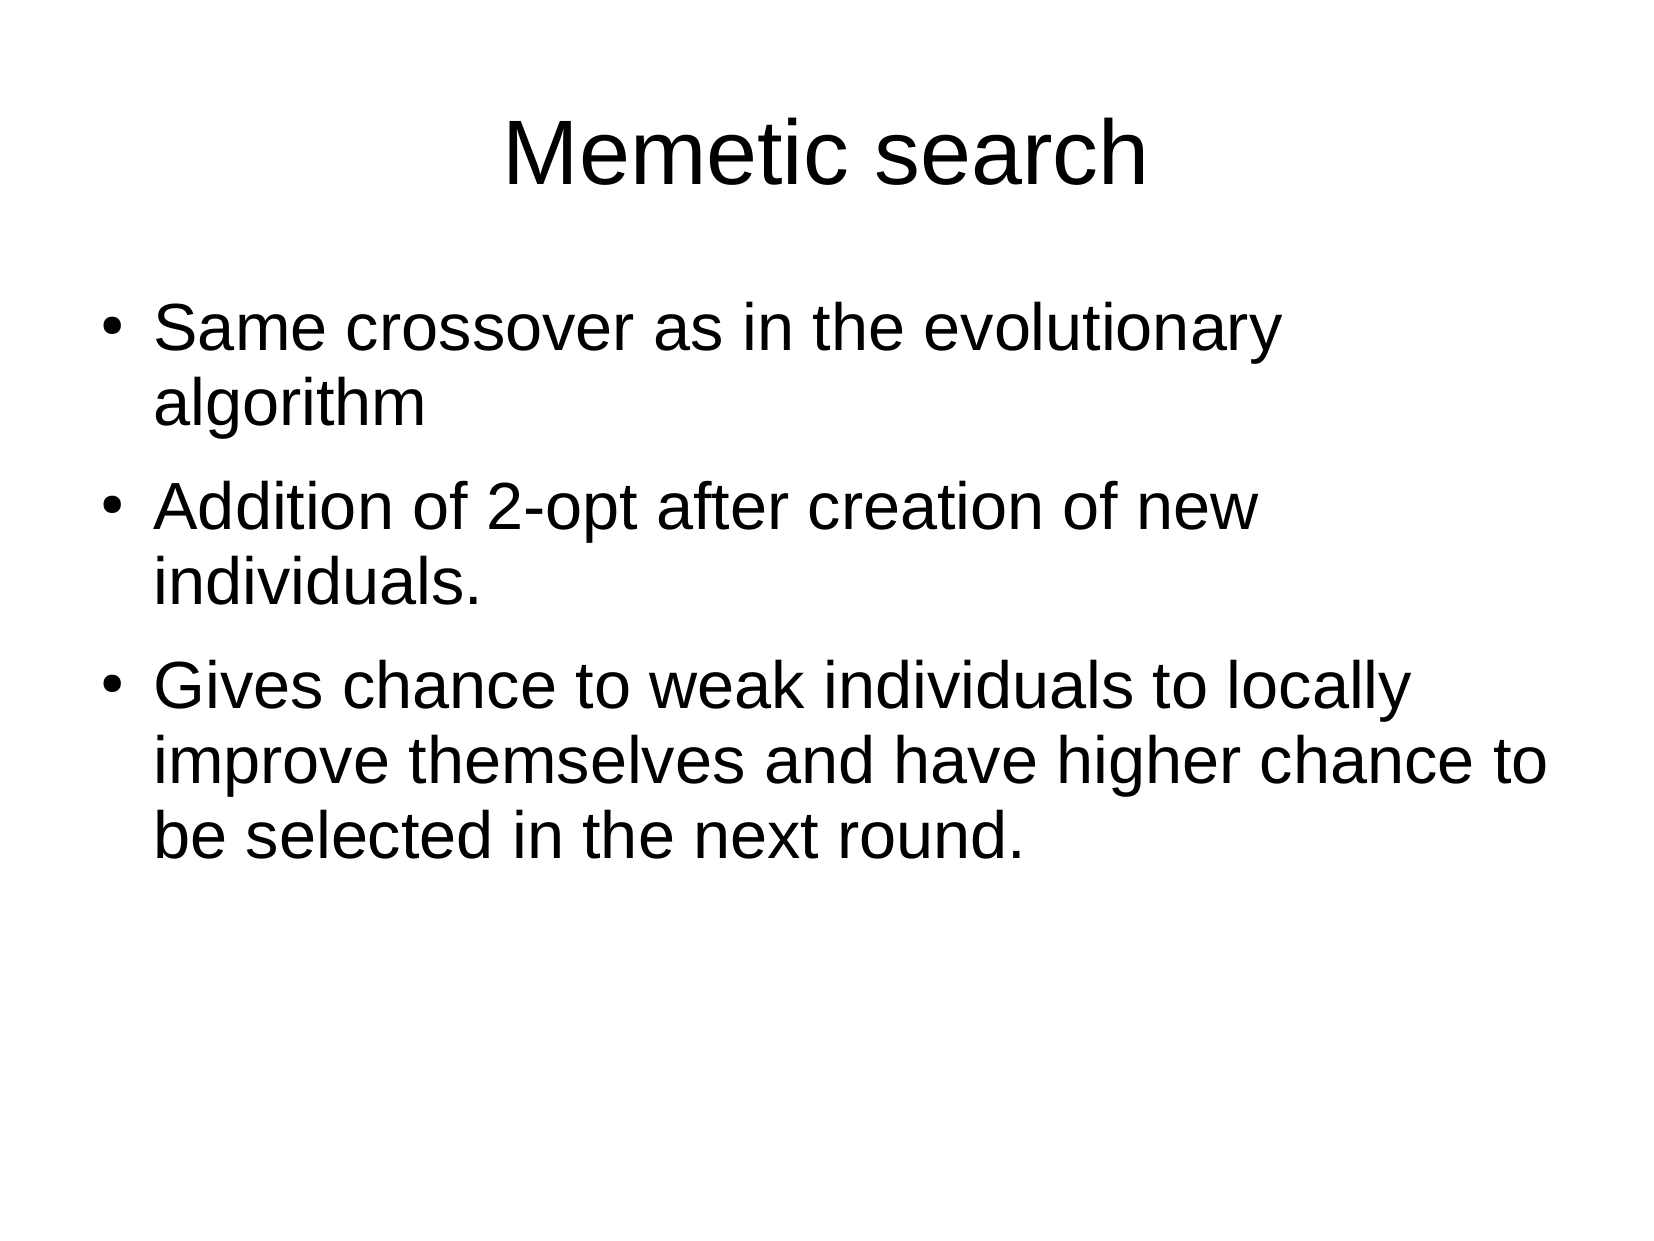

# Memetic search
Same crossover as in the evolutionary algorithm
Addition of 2-opt after creation of new individuals.
Gives chance to weak individuals to locally improve themselves and have higher chance to be selected in the next round.